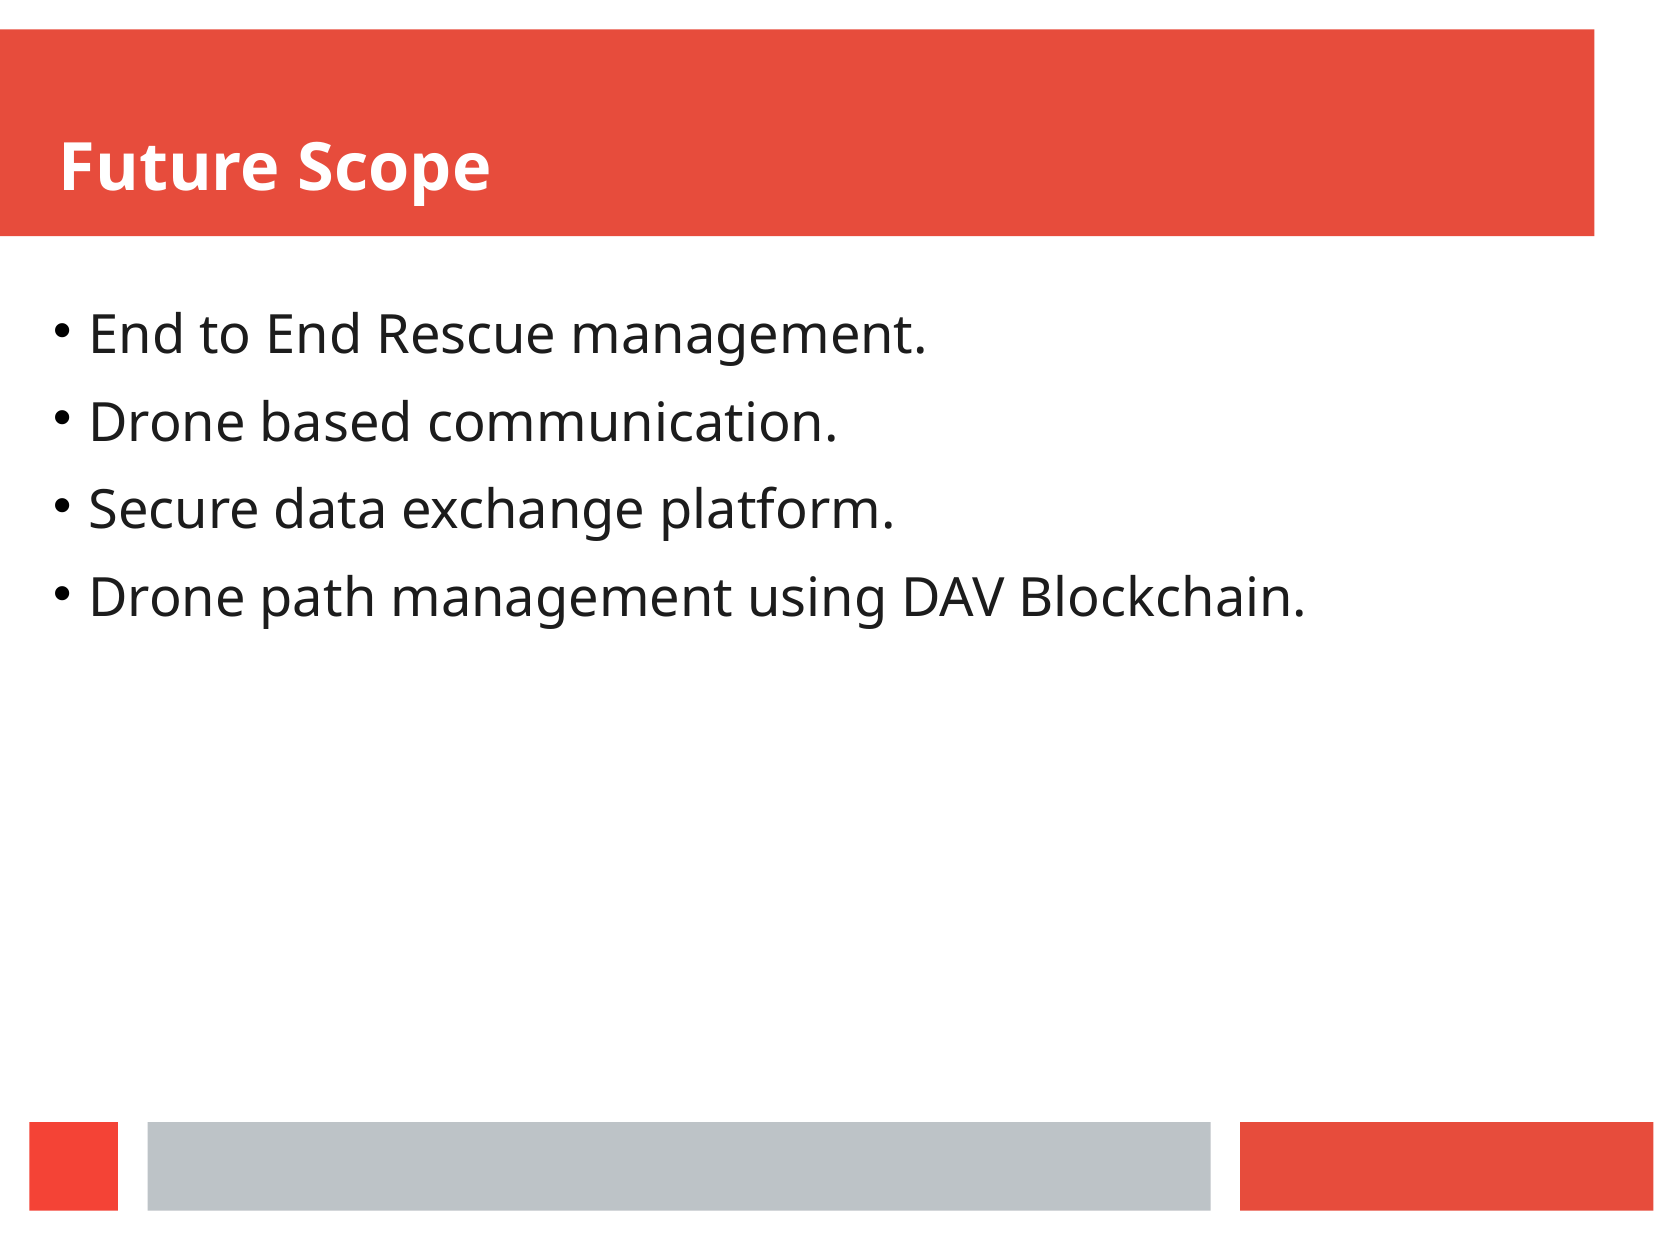

# Future Scope
End to End Rescue management.
Drone based communication.
Secure data exchange platform.
Drone path management using DAV Blockchain.